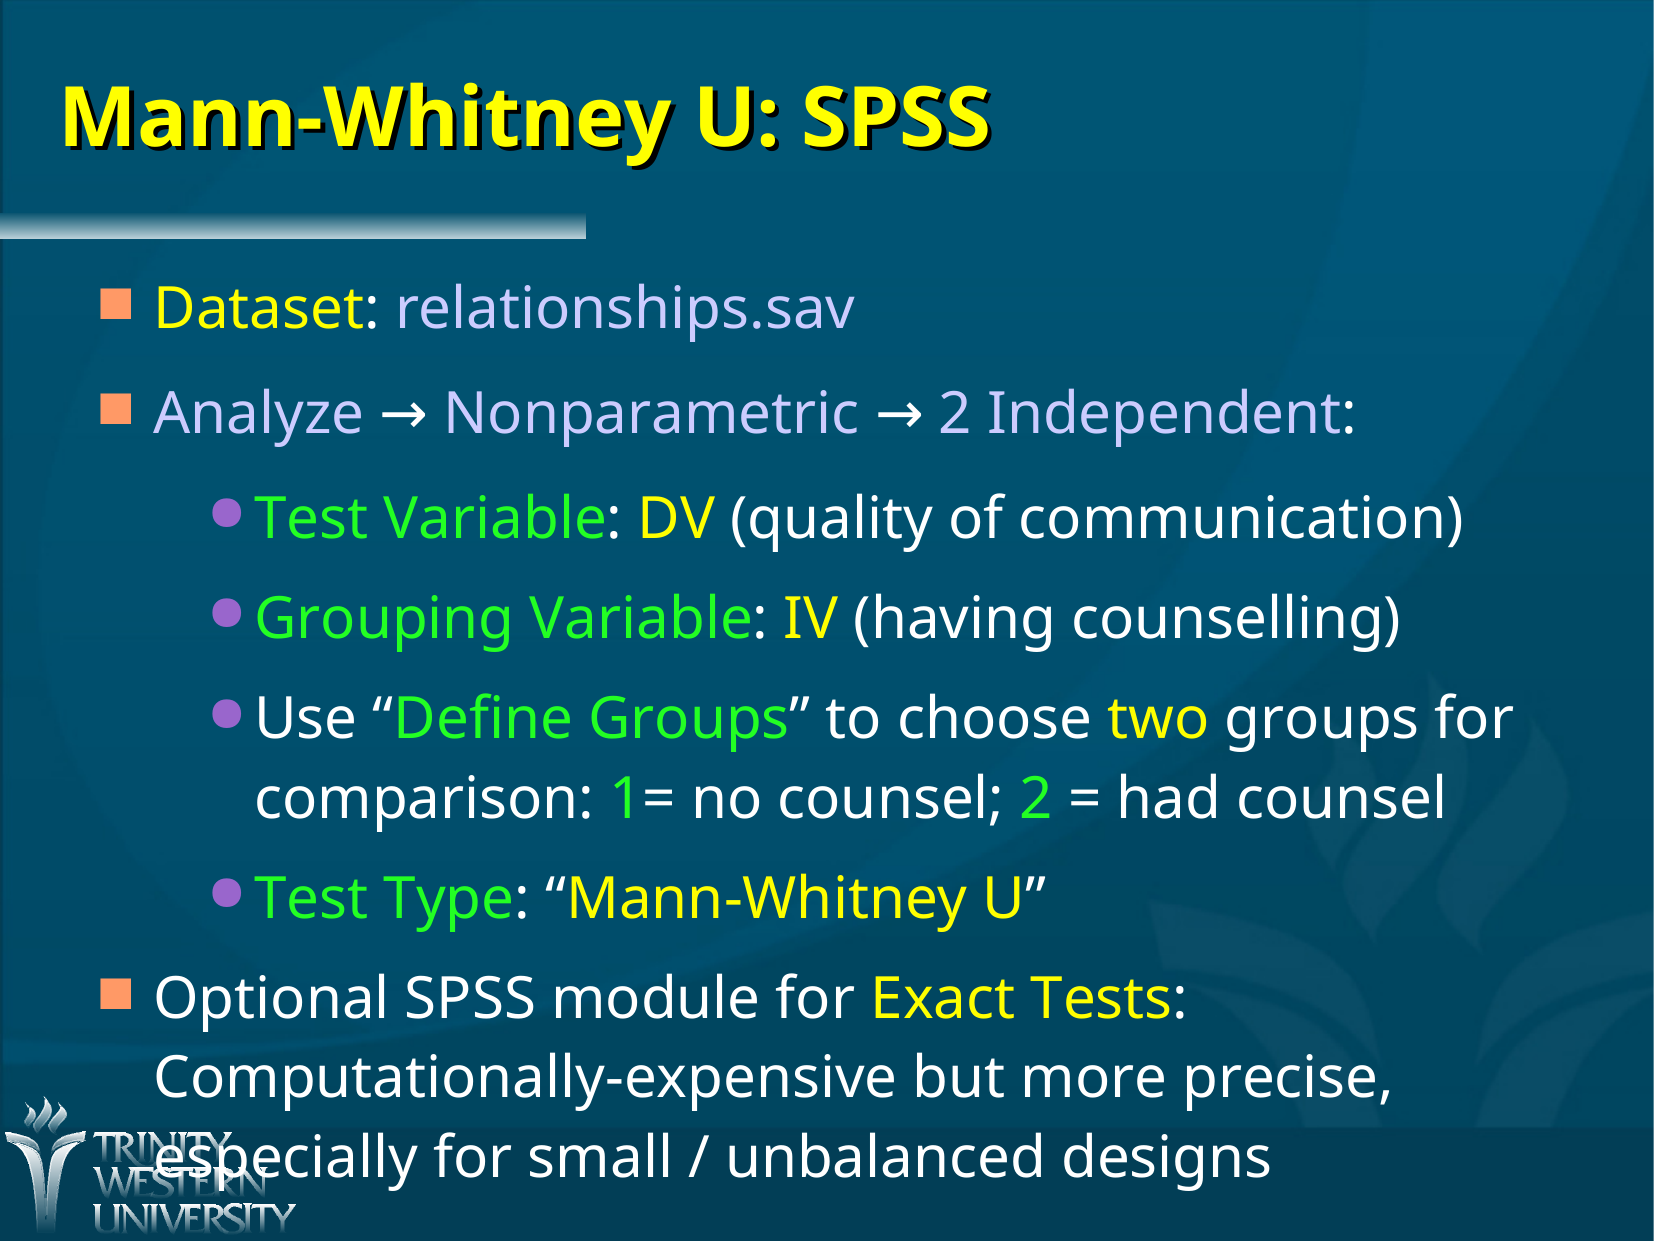

# Mann-Whitney U: SPSS
Dataset: relationships.sav
Analyze → Nonparametric → 2 Independent:
Test Variable: DV (quality of communication)
Grouping Variable: IV (having counselling)
Use “Define Groups” to choose two groups for comparison: 1= no counsel; 2 = had counsel
Test Type: “Mann-Whitney U”
Optional SPSS module for Exact Tests:
Computationally-expensive but more precise, especially for small / unbalanced designs